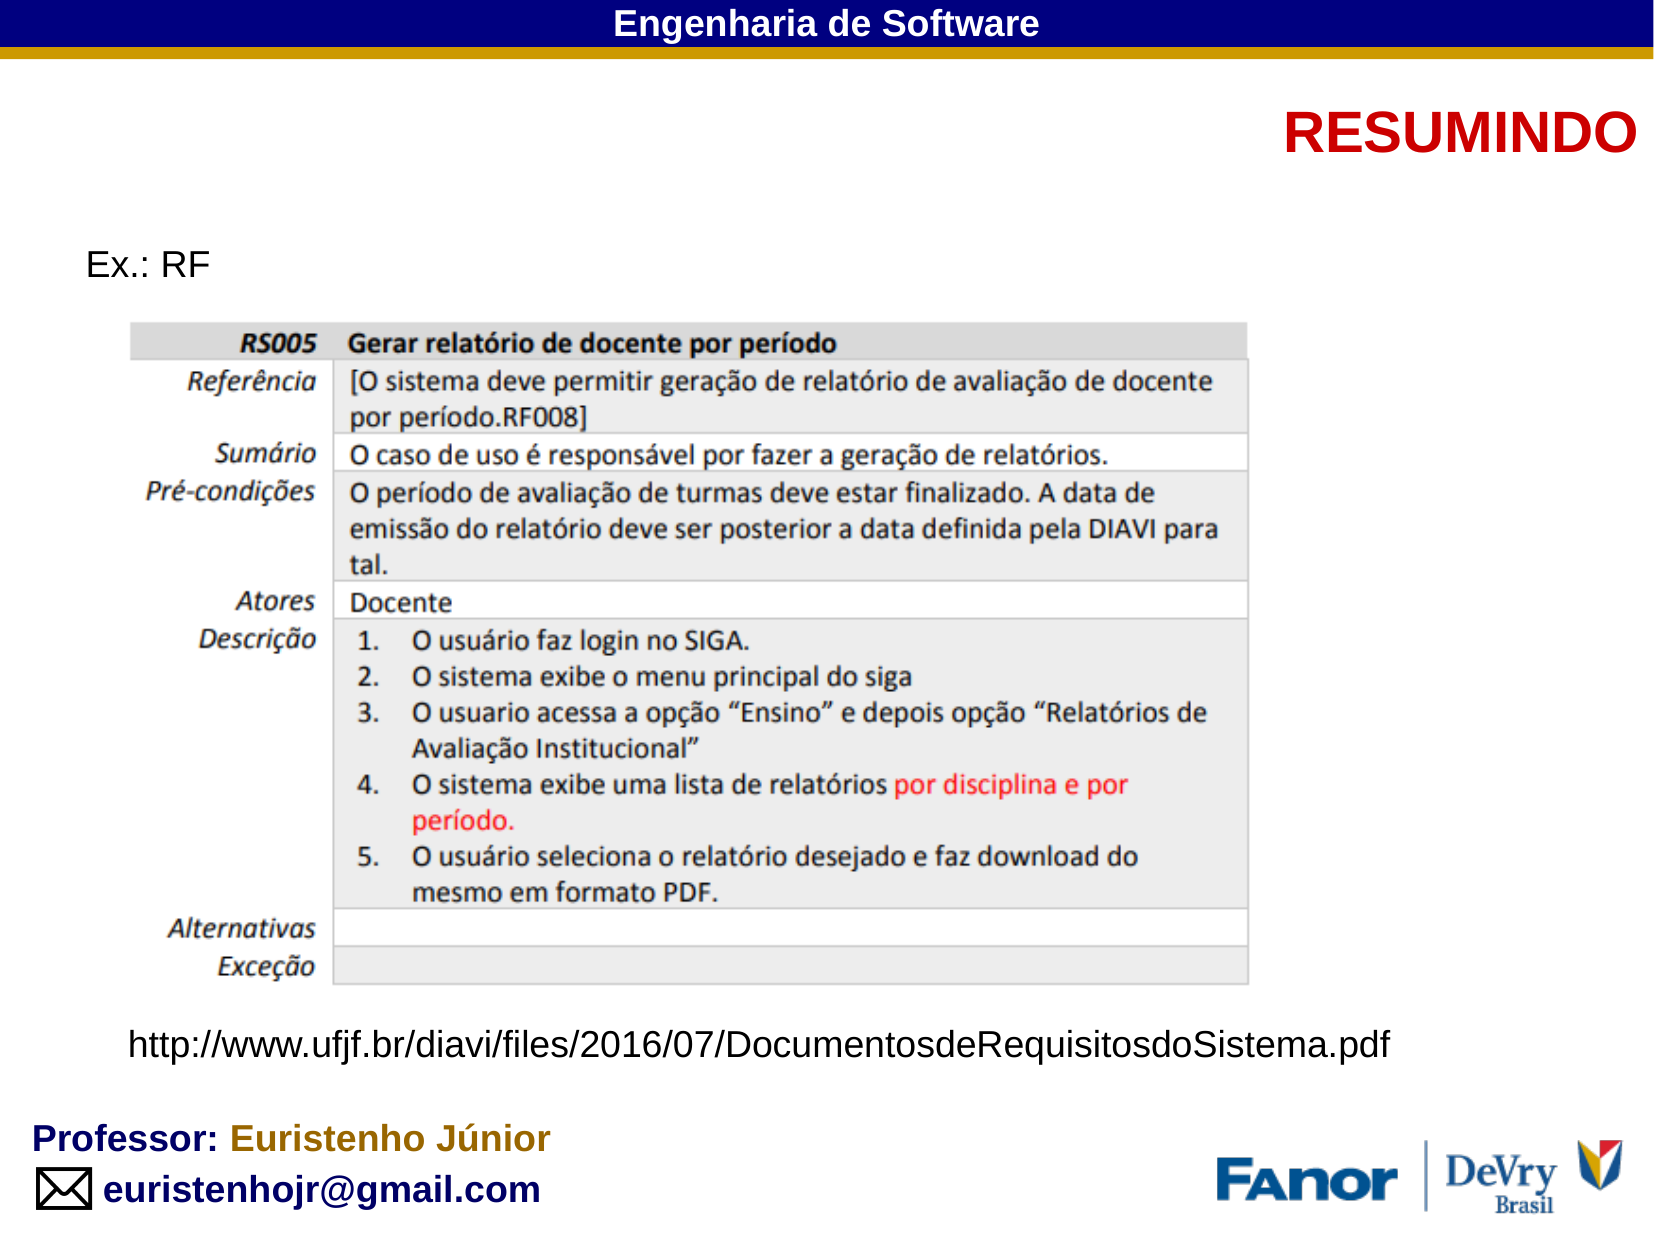

Engenharia de Software
RESUMINDO
Ex.: RF
 http://www.ufjf.br/diavi/files/2016/07/DocumentosdeRequisitosdoSistema.pdf
Professor: Euristenho Júnior
euristenhojr@gmail.com